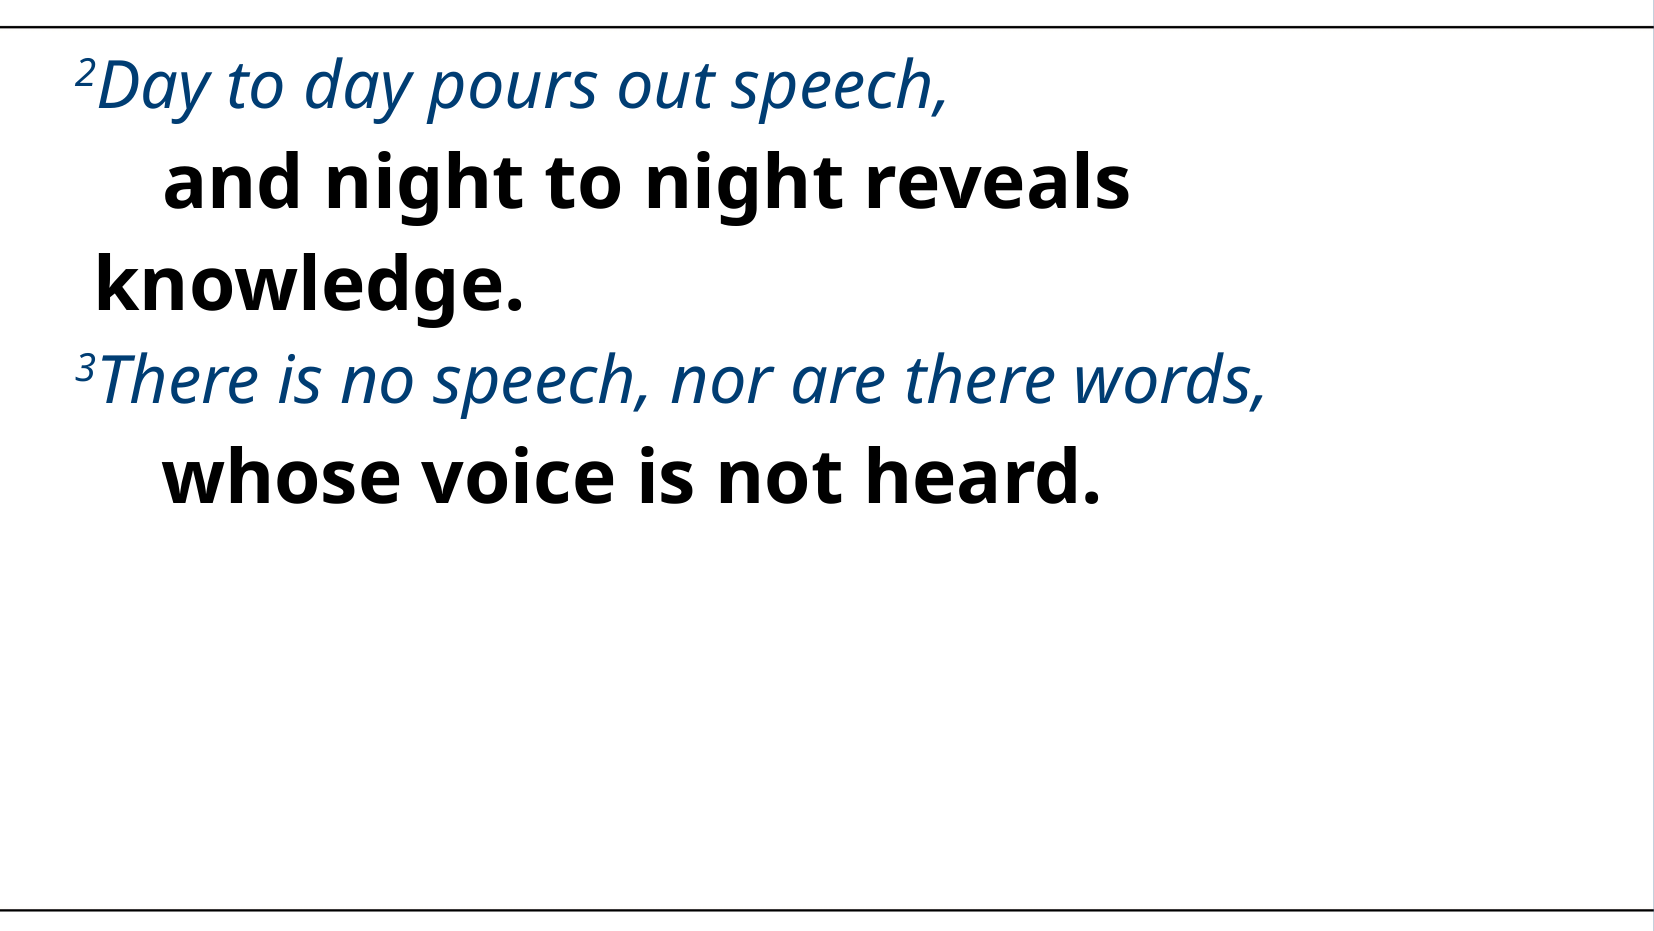

2Day to day pours out speech,
 and night to night reveals knowledge.
3There is no speech, nor are there words,
 whose voice is not heard.